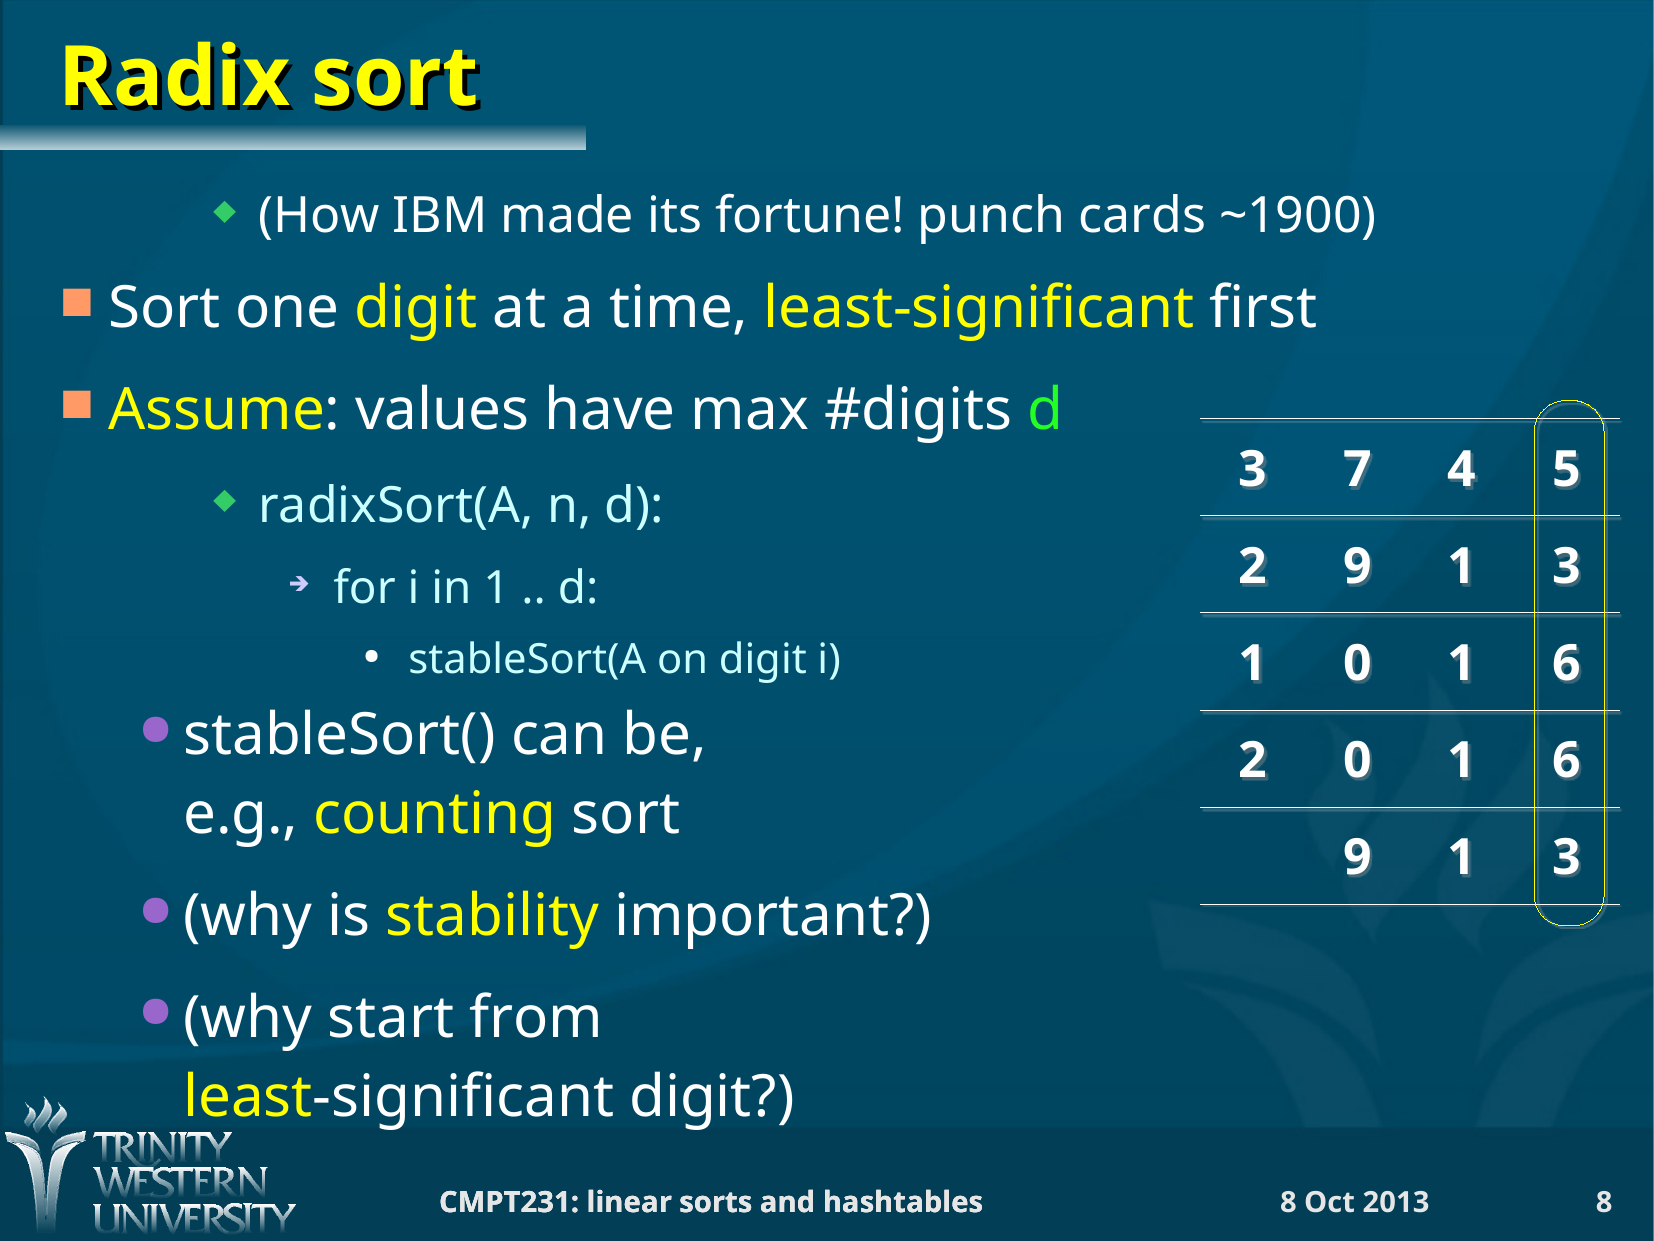

# Radix sort
(How IBM made its fortune! punch cards ~1900)
Sort one digit at a time, least-significant first
Assume: values have max #digits d
radixSort(A, n, d):
for i in 1 .. d:
stableSort(A on digit i)
stableSort() can be,
e.g., counting sort
(why is stability important?)
(why start from
least-significant digit?)
| 3 | 7 | 4 | 5 |
| --- | --- | --- | --- |
| 2 | 9 | 1 | 3 |
| 1 | 0 | 1 | 6 |
| 2 | 0 | 1 | 6 |
| | 9 | 1 | 3 |
CMPT231: linear sorts and hashtables
8 Oct 2013
8